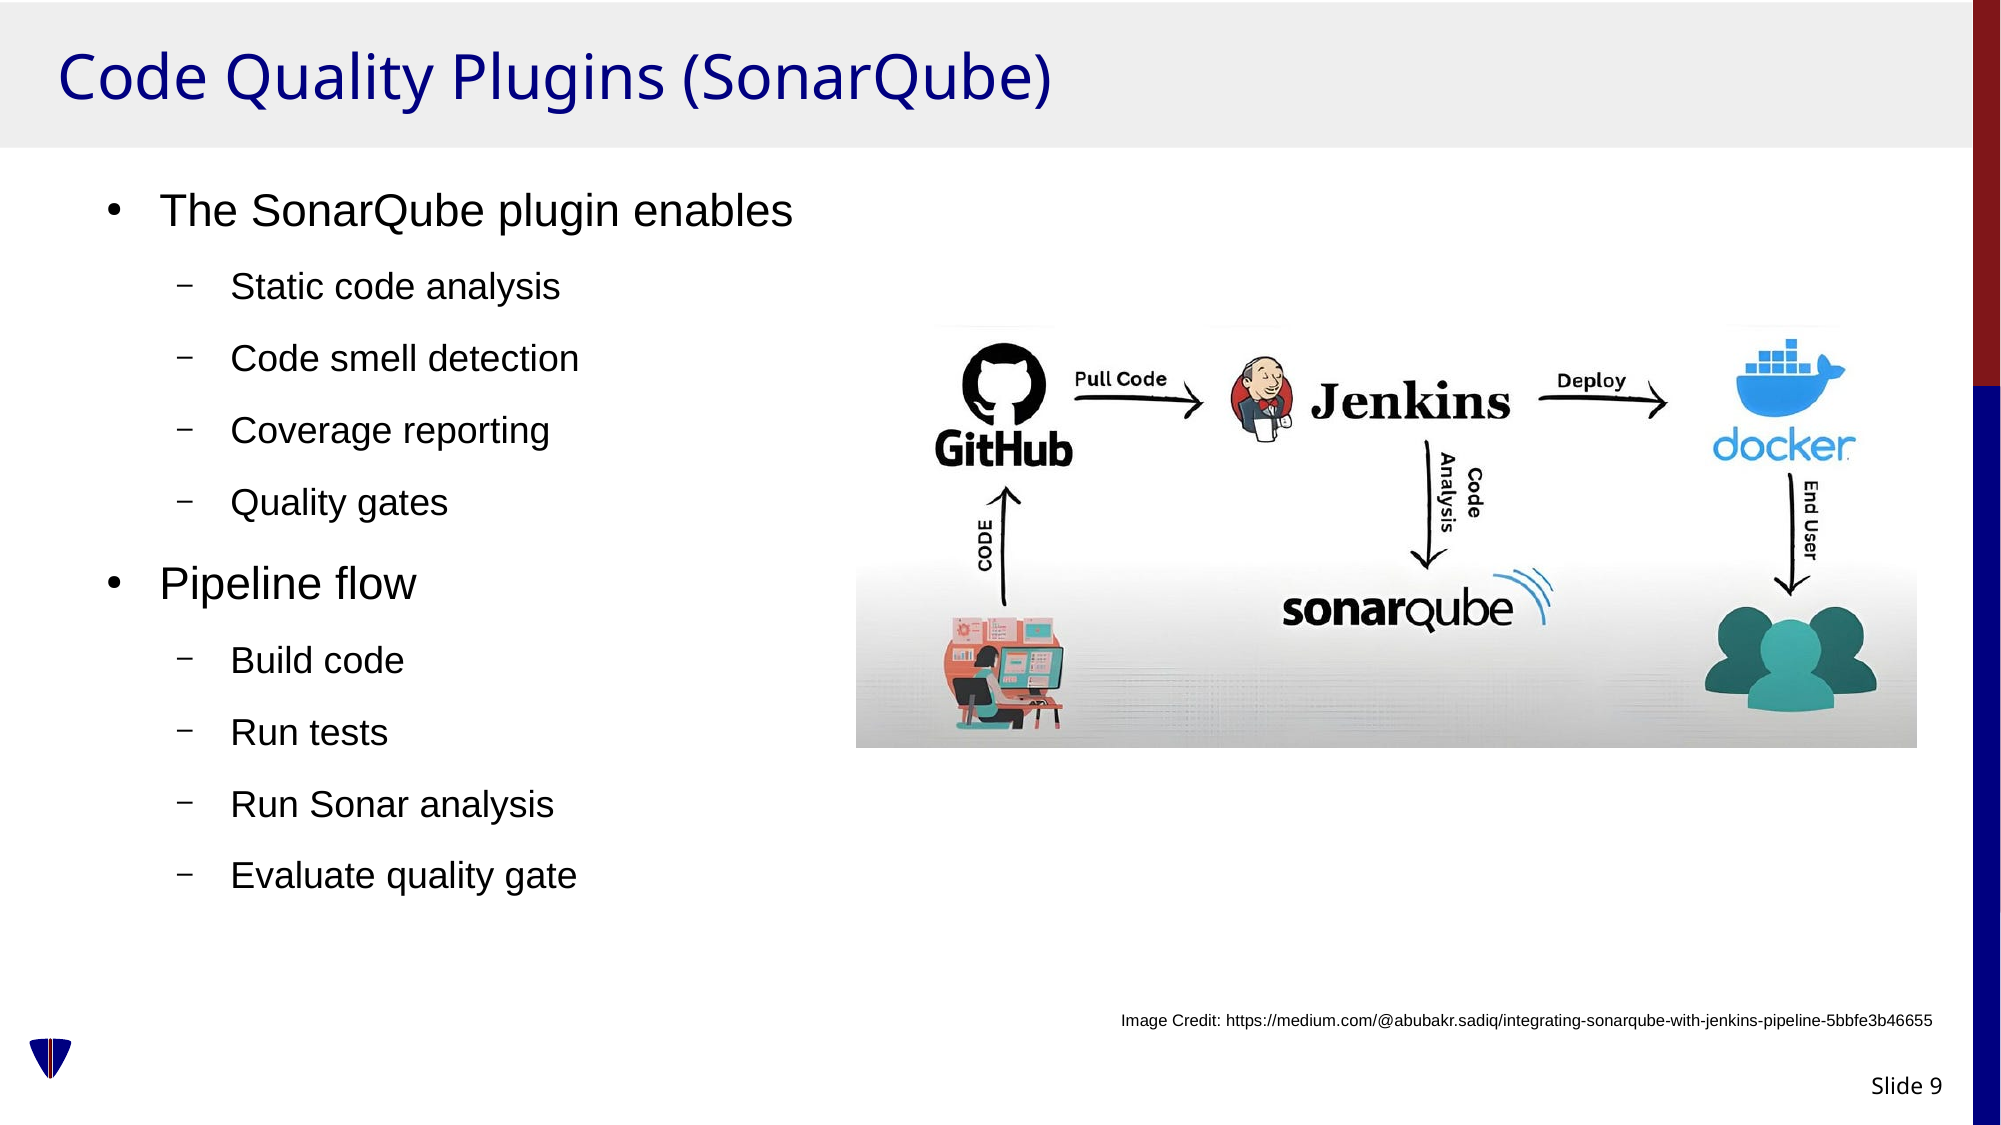

# Code Quality Plugins (SonarQube)
The SonarQube plugin enables
Static code analysis
Code smell detection
Coverage reporting
Quality gates
Pipeline flow
Build code
Run tests
Run Sonar analysis
Evaluate quality gate
Image Credit: https://medium.com/@abubakr.sadiq/integrating-sonarqube-with-jenkins-pipeline-5bbfe3b46655